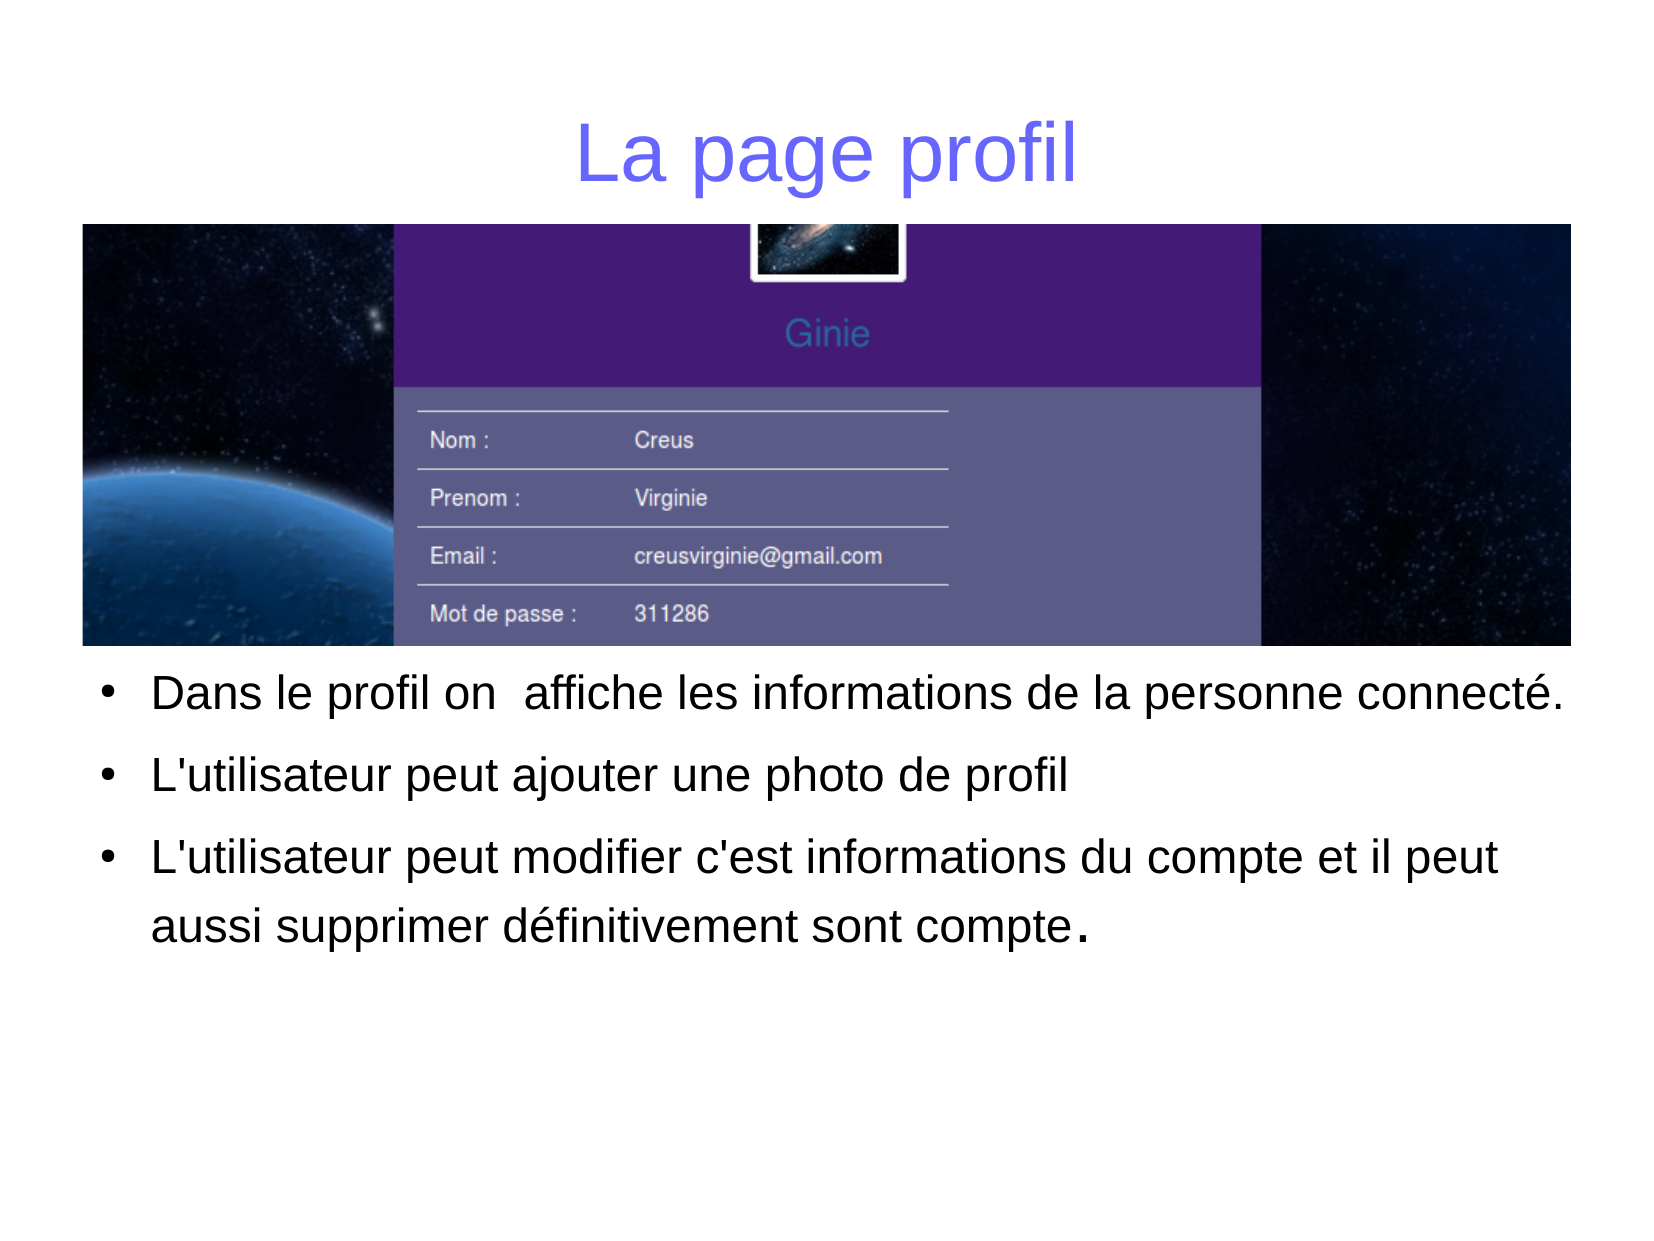

# La page profil
Dans le profil on affiche les informations de la personne connecté.
L'utilisateur peut ajouter une photo de profil
L'utilisateur peut modifier c'est informations du compte et il peut aussi supprimer définitivement sont compte.